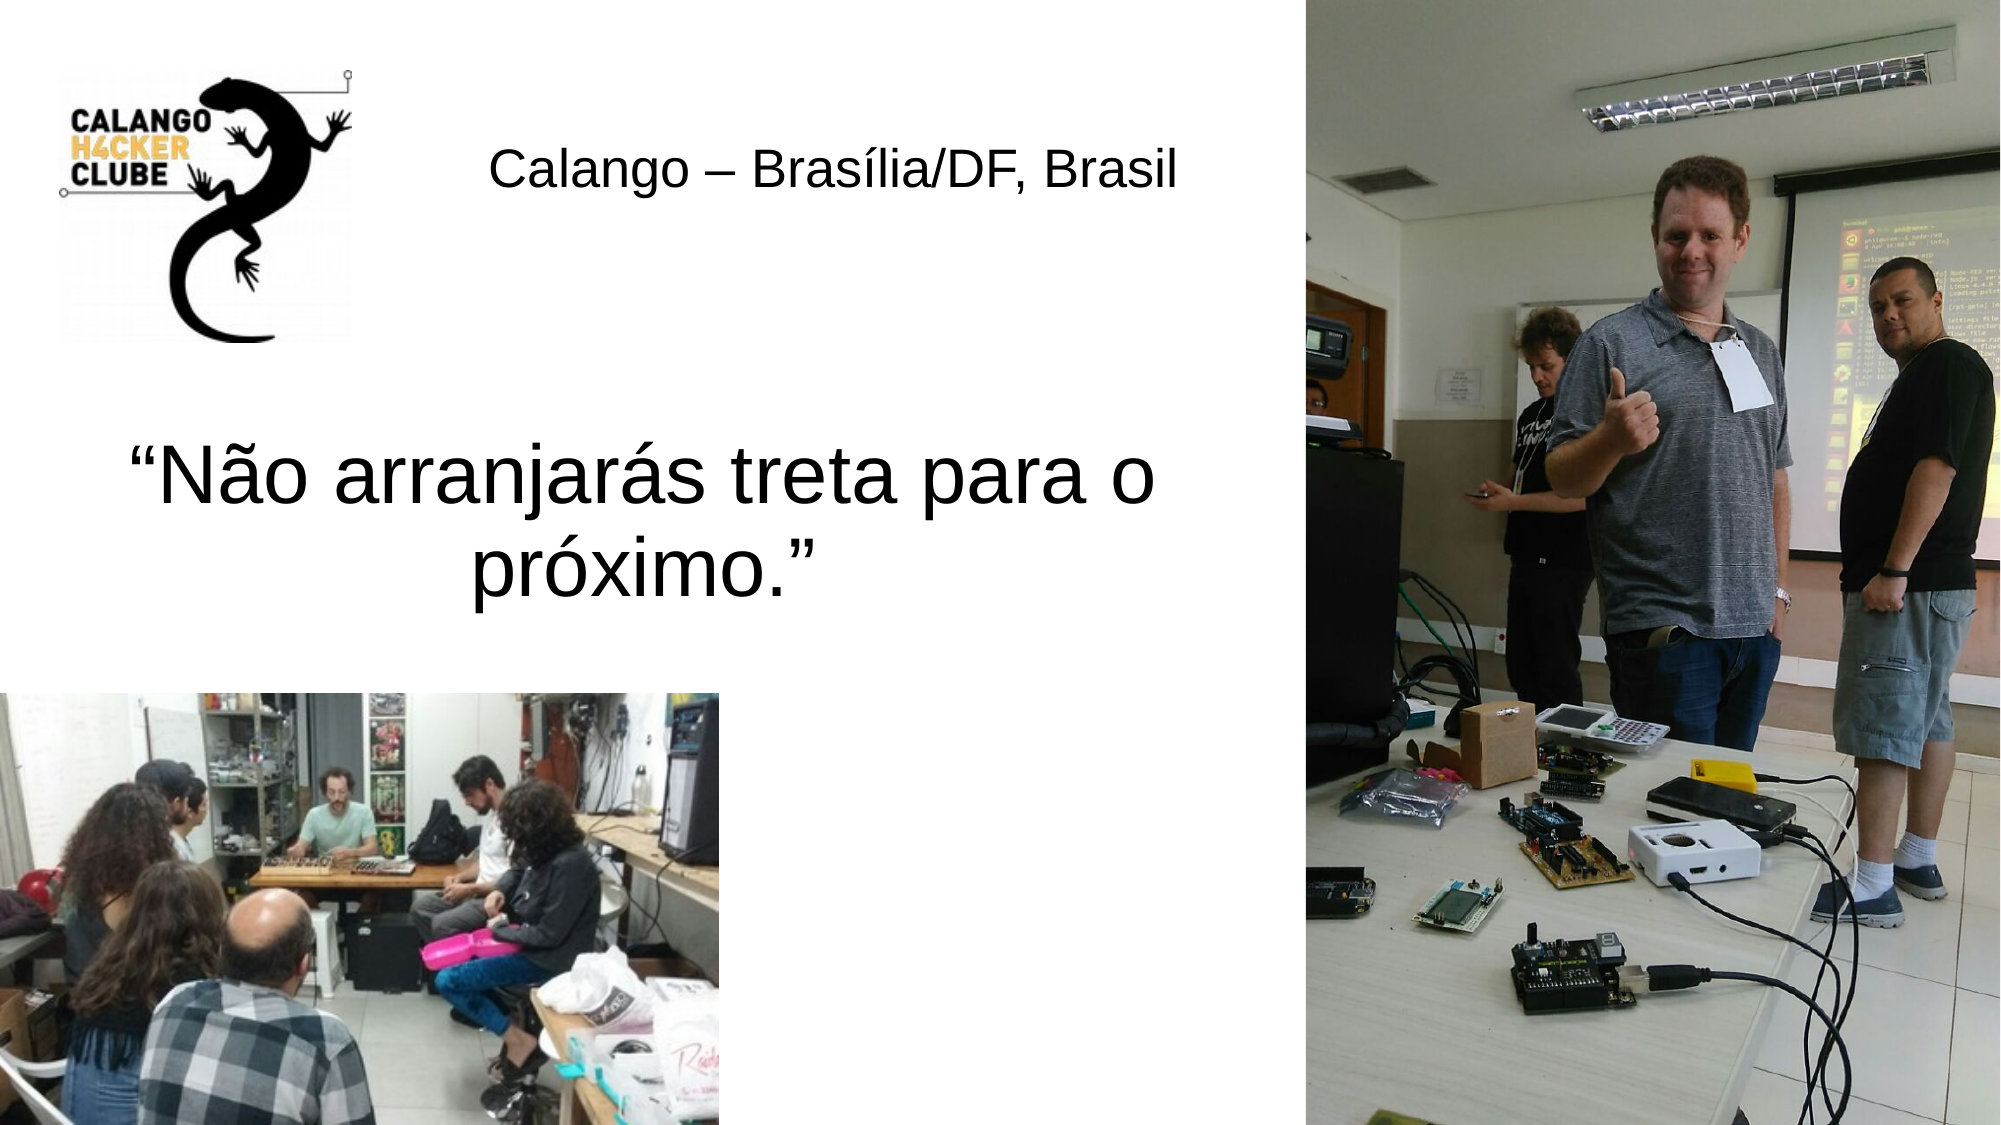

Calango – Brasília/DF, Brasil
“Não arranjarás treta para o próximo.”